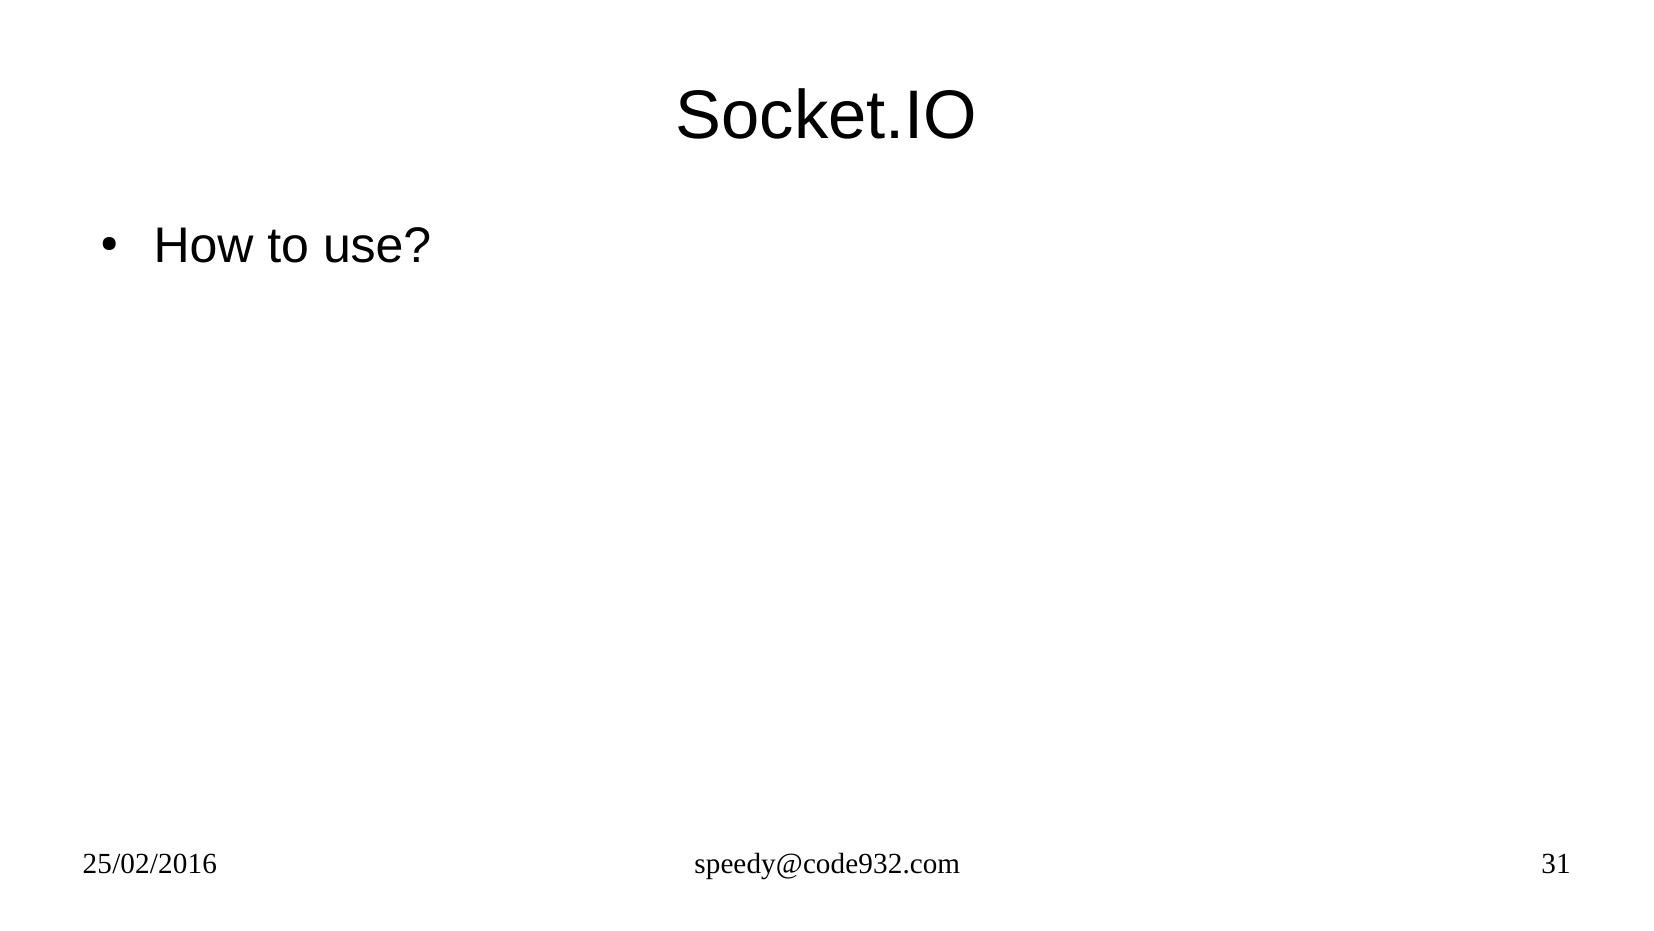

# Socket.IO
How to use?
25/02/2016
speedy@code932.com
31